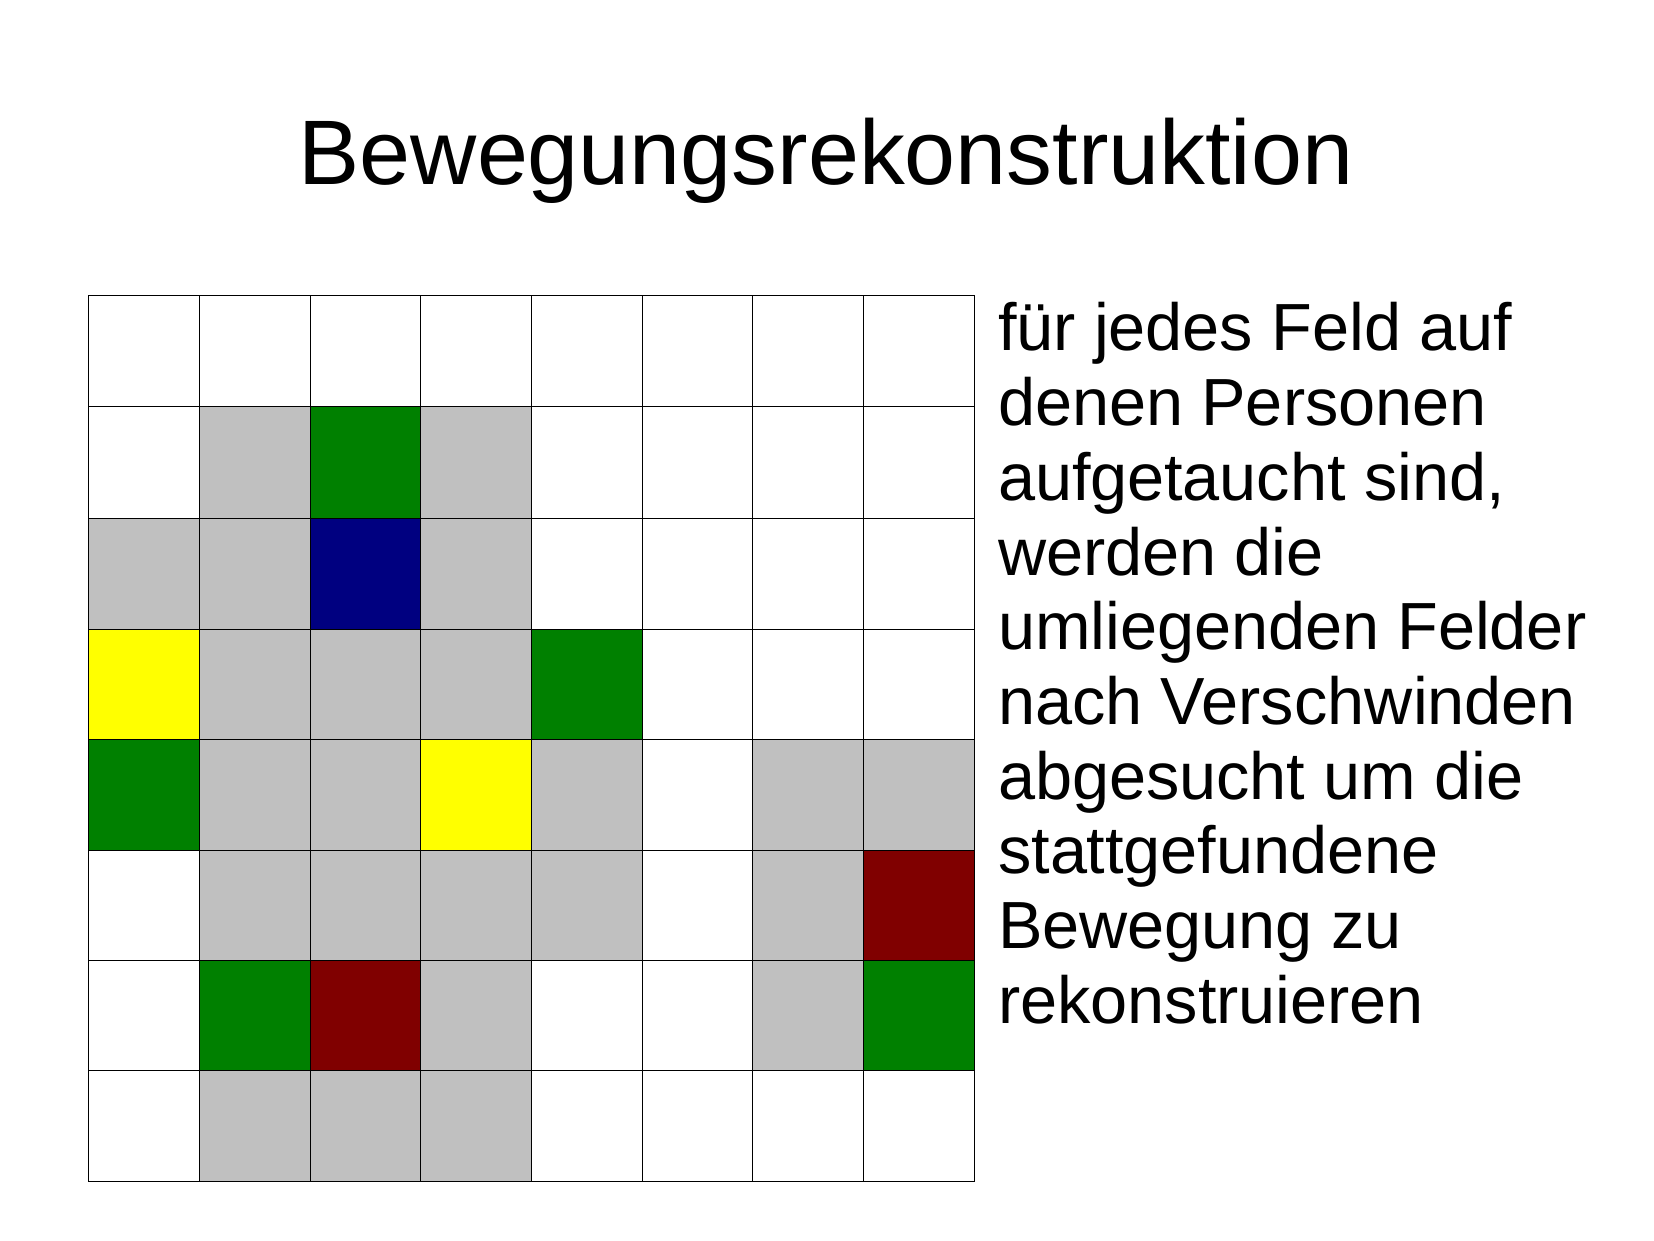

# Bewegungsrekonstruktion
für jedes Feld auf denen Personen aufgetaucht sind, werden die umliegenden Felder nach Verschwinden abgesucht um die stattgefundene Bewegung zu rekonstruieren
| | | | | | | | |
| --- | --- | --- | --- | --- | --- | --- | --- |
| | | | | | | | |
| | | | | | | | |
| | | | | | | | |
| | | | | | | | |
| | | | | | | | |
| | | | | | | | |
| | | | | | | | |